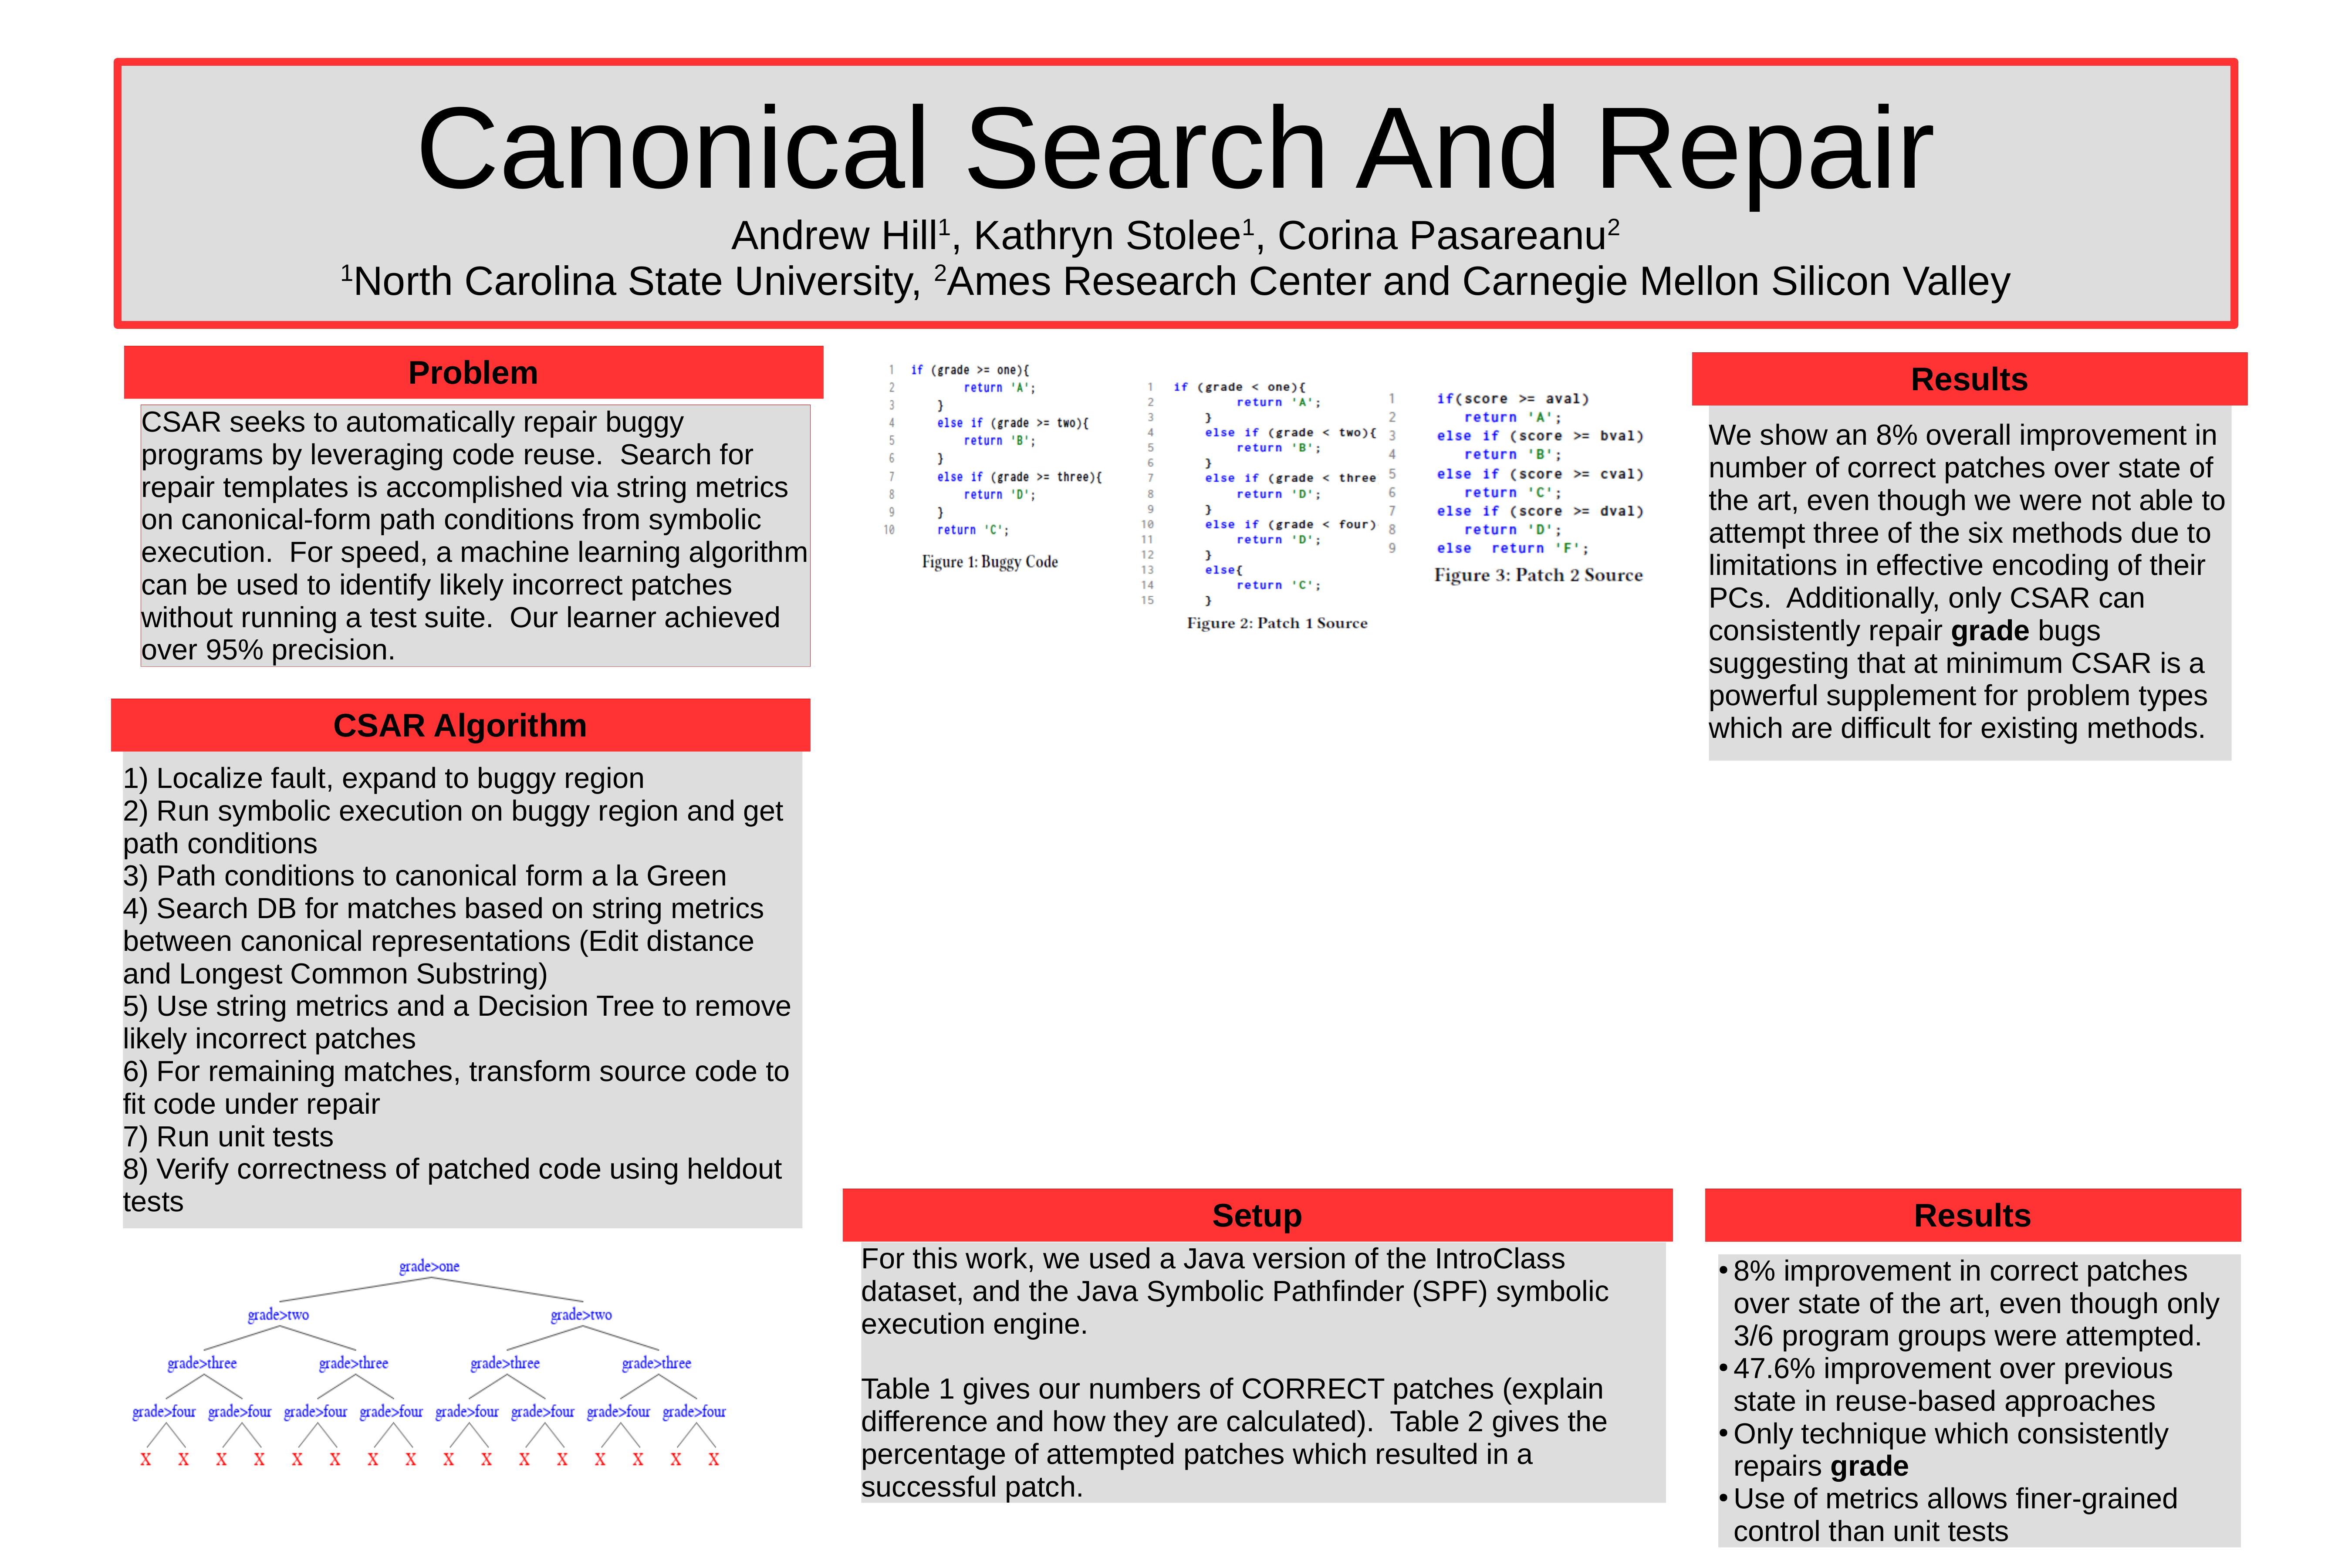

# Canonical Search And Repair Andrew Hill1, Kathryn Stolee1, Corina Pasareanu2 1North Carolina State University, 2Ames Research Center and Carnegie Mellon Silicon Valley
Problem
Results
We show an 8% overall improvement in number of correct patches over state of the art, even though we were not able to attempt three of the six methods due to limitations in effective encoding of their PCs. Additionally, only CSAR can consistently repair grade bugs suggesting that at minimum CSAR is a powerful supplement for problem types which are difficult for existing methods.
CSAR seeks to automatically repair buggy programs by leveraging code reuse. Search for repair templates is accomplished via string metrics on canonical-form path conditions from symbolic execution. For speed, a machine learning algorithm can be used to identify likely incorrect patches without running a test suite. Our learner achieved over 95% precision.
CSAR Algorithm
1) Localize fault, expand to buggy region
2) Run symbolic execution on buggy region and get path conditions
3) Path conditions to canonical form a la Green
4) Search DB for matches based on string metrics between canonical representations (Edit distance and Longest Common Substring)
5) Use string metrics and a Decision Tree to remove likely incorrect patches
6) For remaining matches, transform source code to fit code under repair
7) Run unit tests
8) Verify correctness of patched code using heldout tests
Setup
Results
For this work, we used a Java version of the IntroClass dataset, and the Java Symbolic Pathfinder (SPF) symbolic execution engine.
Table 1 gives our numbers of CORRECT patches (explain difference and how they are calculated). Table 2 gives the percentage of attempted patches which resulted in a successful patch.
8% improvement in correct patches over state of the art, even though only 3/6 program groups were attempted.
47.6% improvement over previous state in reuse-based approaches
Only technique which consistently repairs grade
Use of metrics allows finer-grained control than unit tests